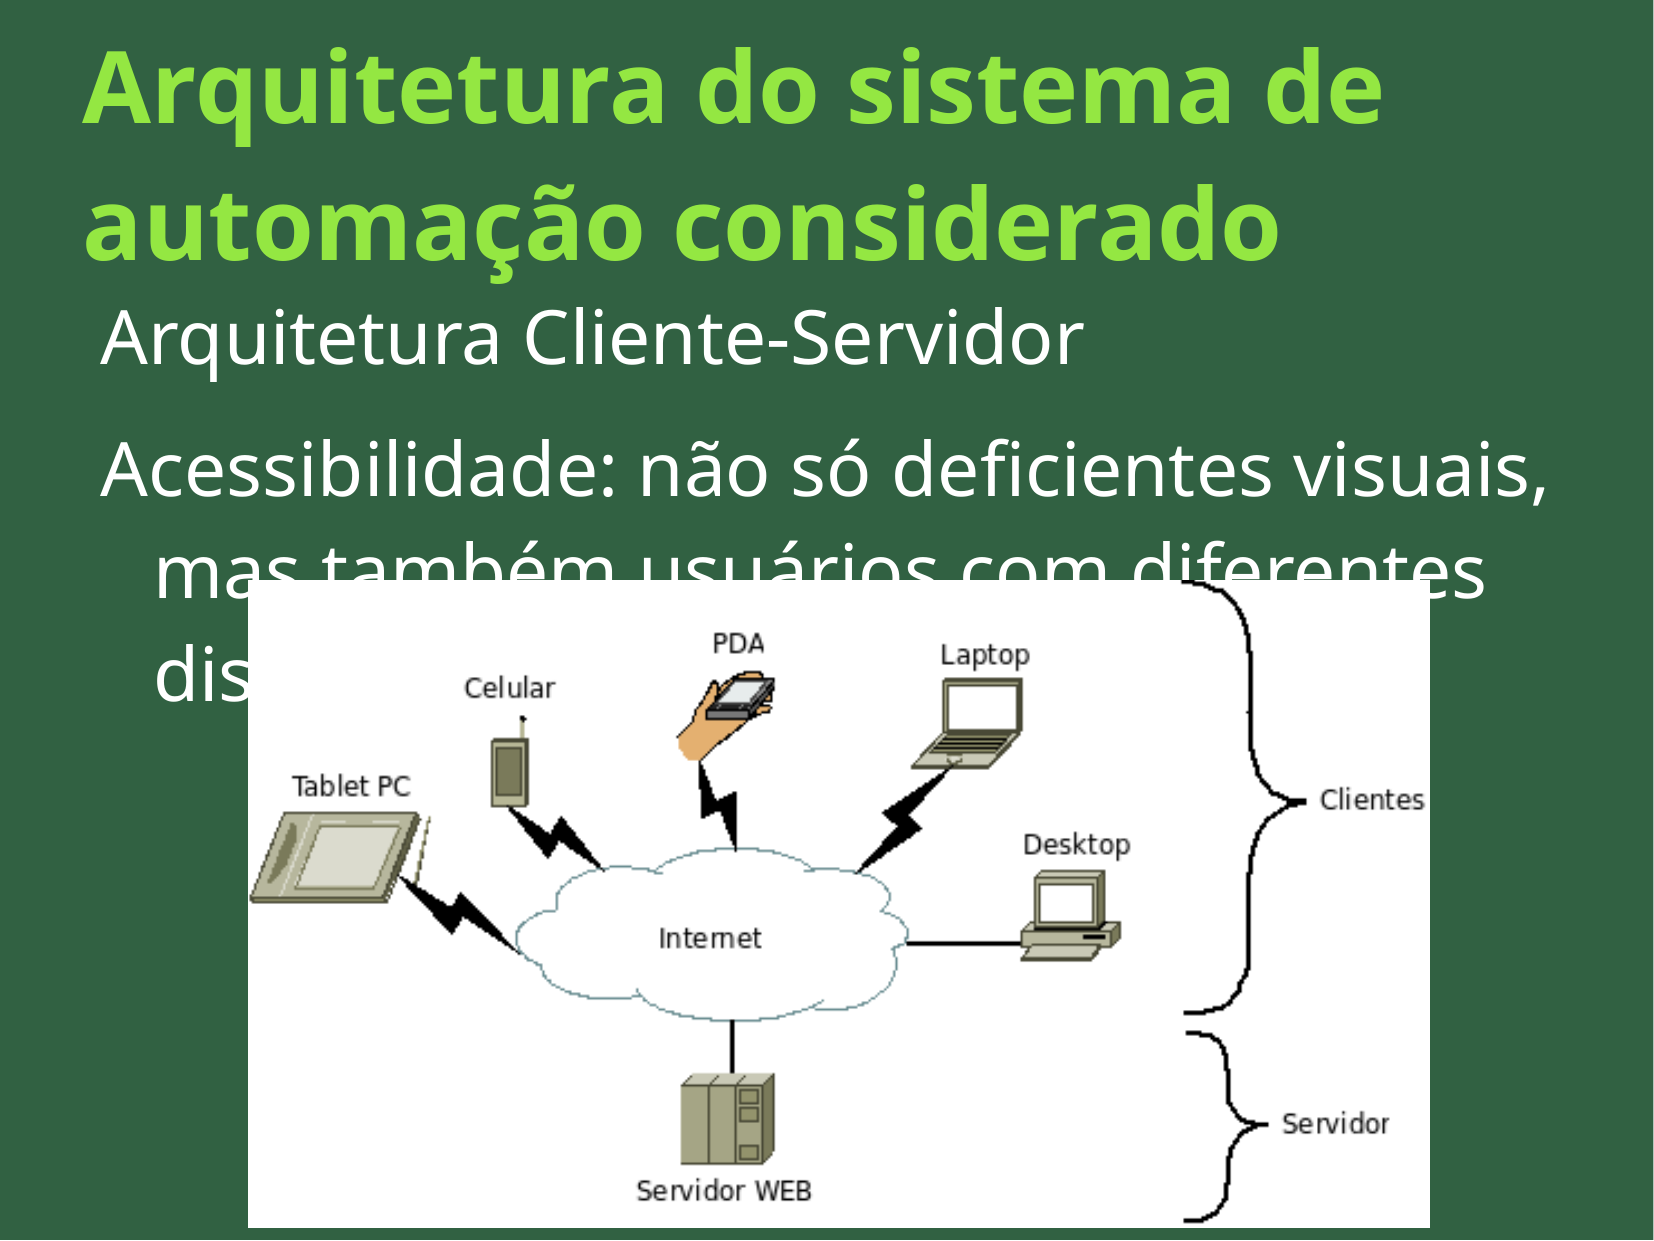

# Arquitetura do sistema de automação considerado
Arquitetura Cliente-Servidor
Acessibilidade: não só deficientes visuais, mas também usuários com diferentes dispositivos